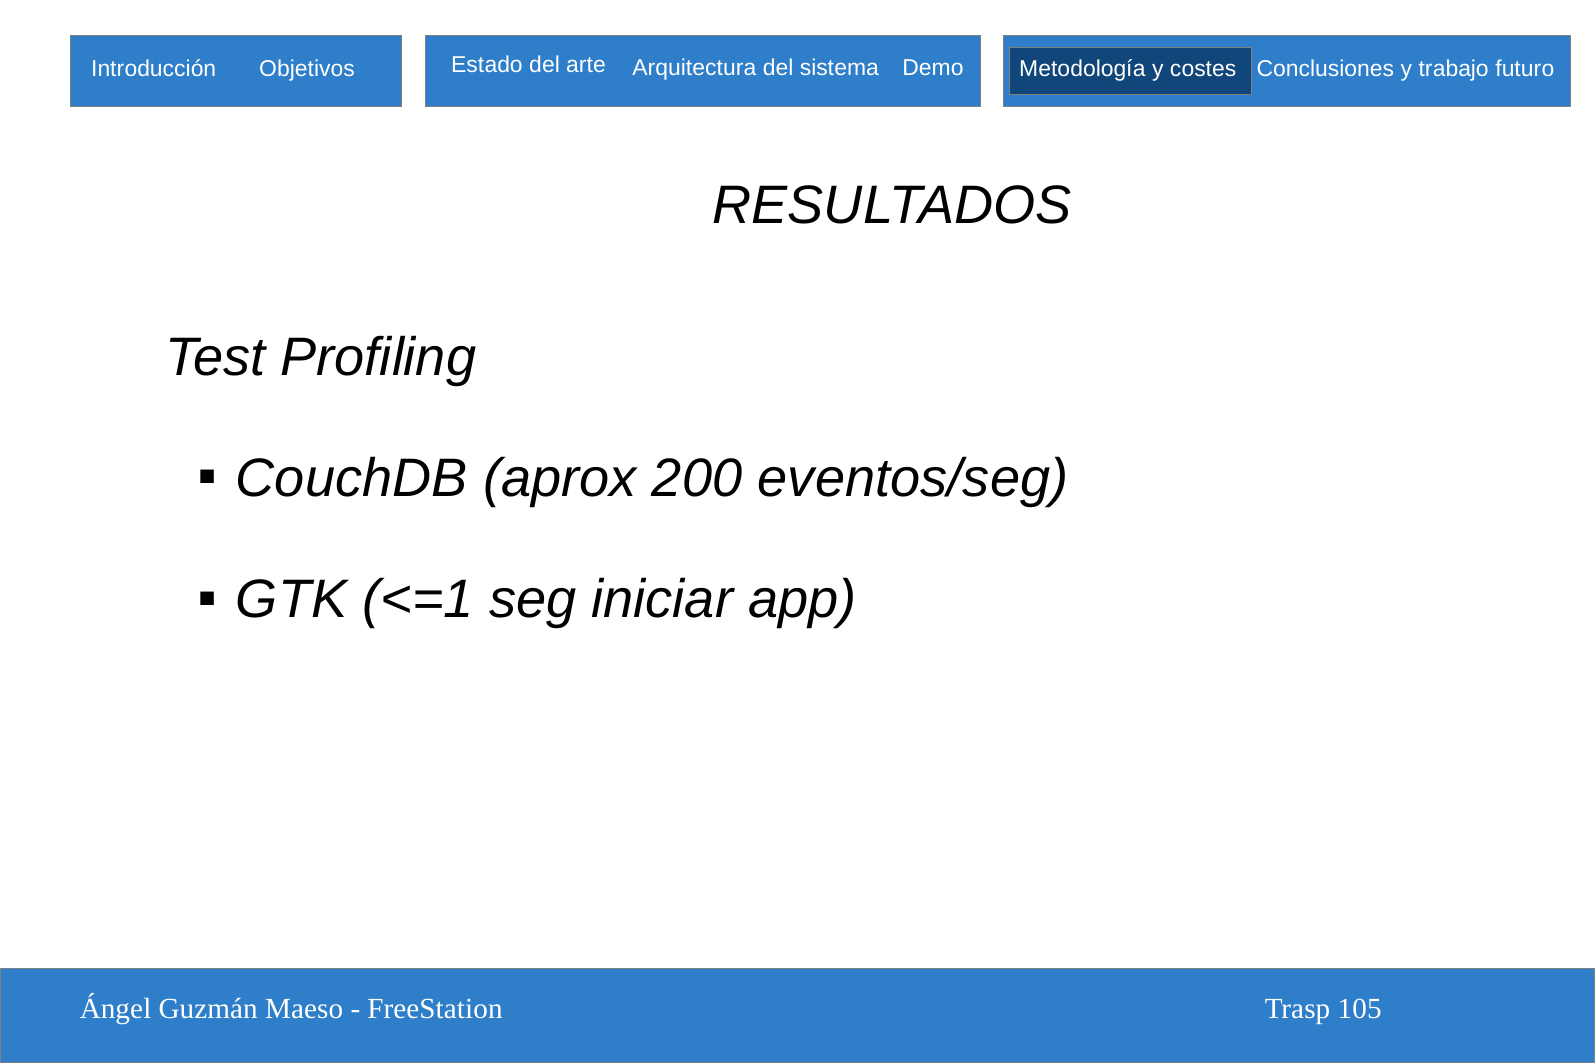

Metodología y costes
Metodología y costes
Conclusiones y trabajo futuro
Conclusiones y trabajo futuro
Introducción
# Objetivos
Estado del arte
Estado del arte
Arquitectura del sistema
Arquitectura del sistema
Demo
Demo
RESULTADOS
Test Profiling
CouchDB (aprox 200 eventos/seg)
GTK (<=1 seg iniciar app)
105